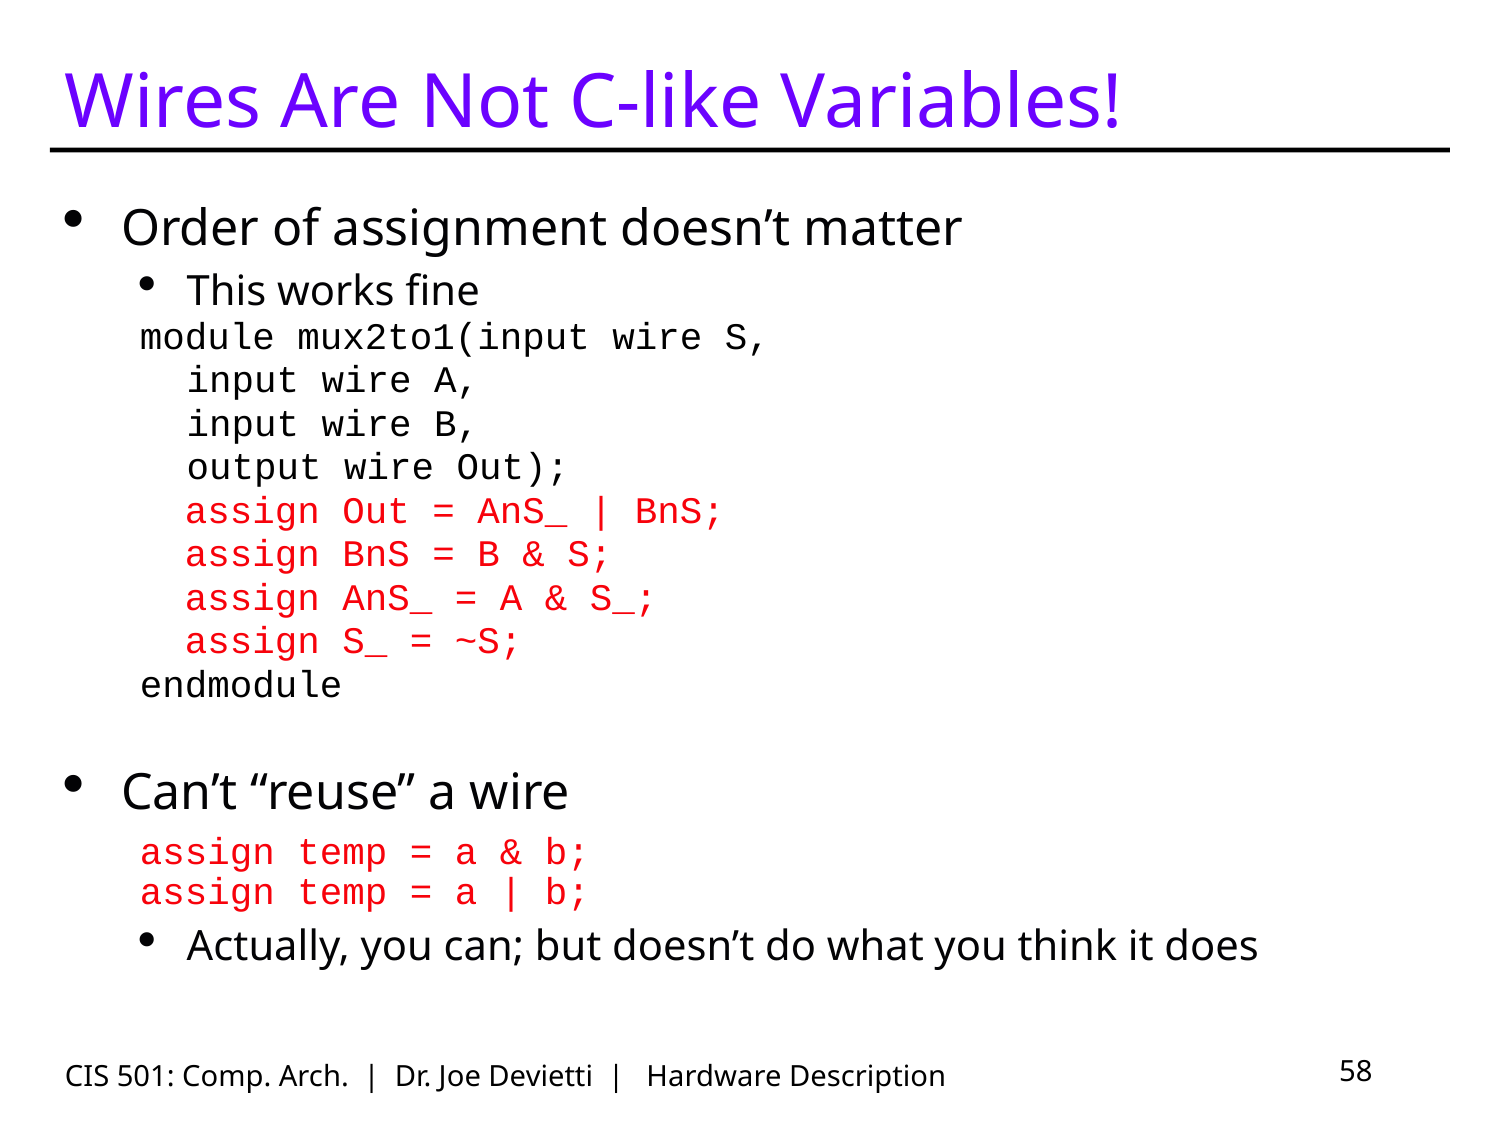

Wires Are Not C-like Variables!
Order of assignment doesn’t matter
This works fine
module mux2to1(input wire S,
	input wire A,
	input wire B,
	output wire Out);
 assign Out = AnS_ | BnS;
 assign BnS = B & S;
 assign AnS_ = A & S_;
 assign S_ = ~S;
endmodule
Can’t “reuse” a wire
assign temp = a & b;
assign temp = a | b;
Actually, you can; but doesn’t do what you think it does
CIS 501: Comp. Arch. | Dr. Joe Devietti | Hardware Description